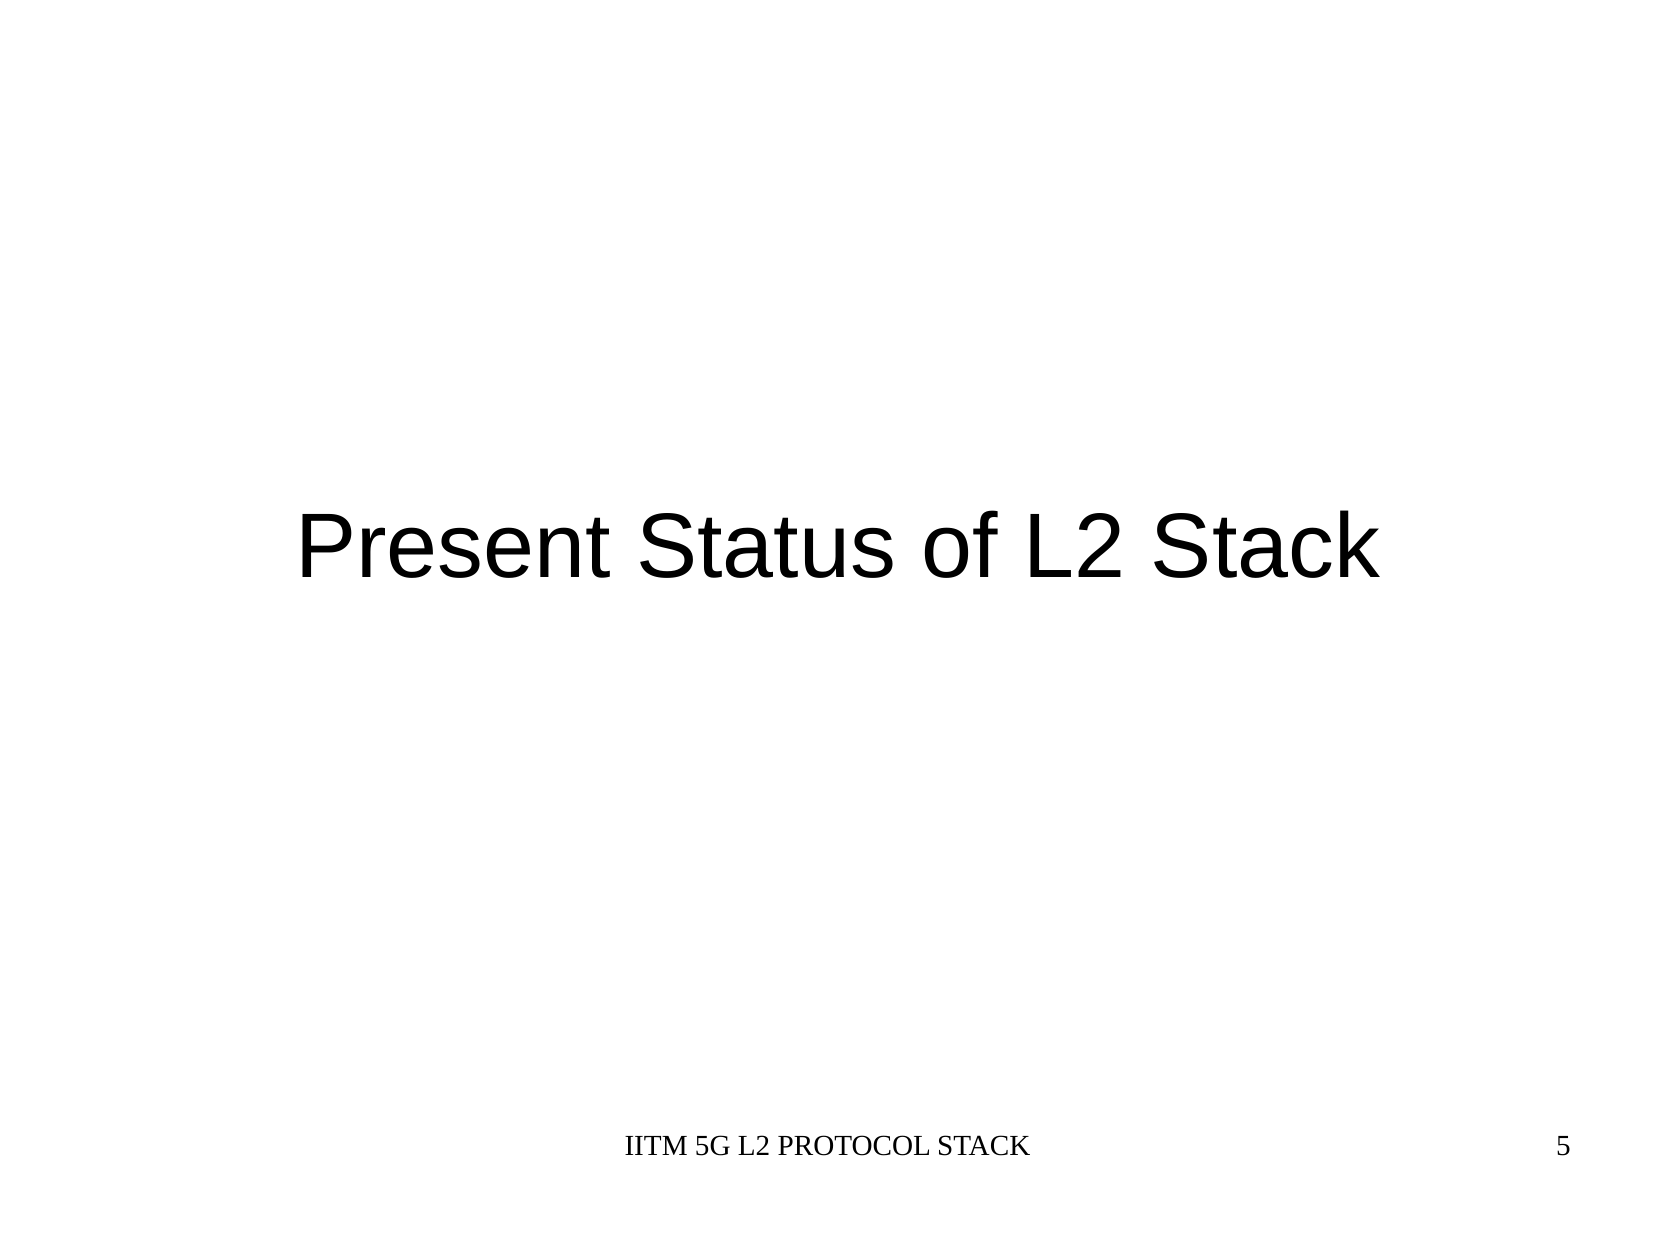

# Present Status of L2 Stack
IITM 5G L2 PROTOCOL STACK
5